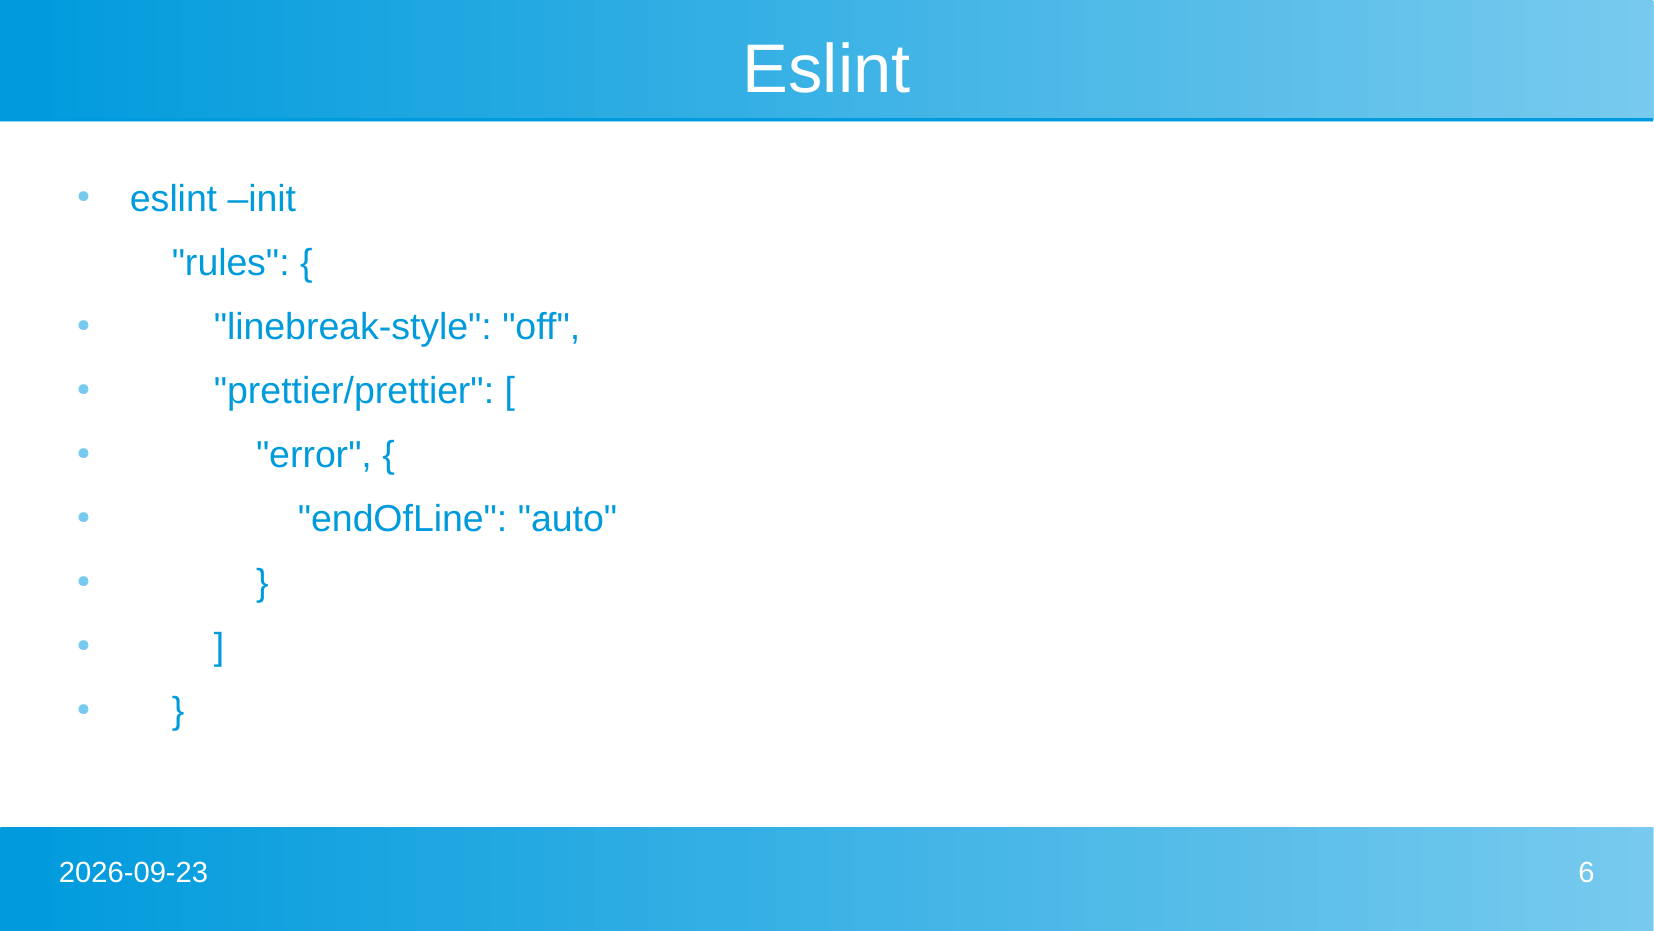

# Eslint
eslint –init
 "rules": {
 "linebreak-style": "off",
 "prettier/prettier": [
 "error", {
 "endOfLine": "auto"
 }
 ]
 }
6